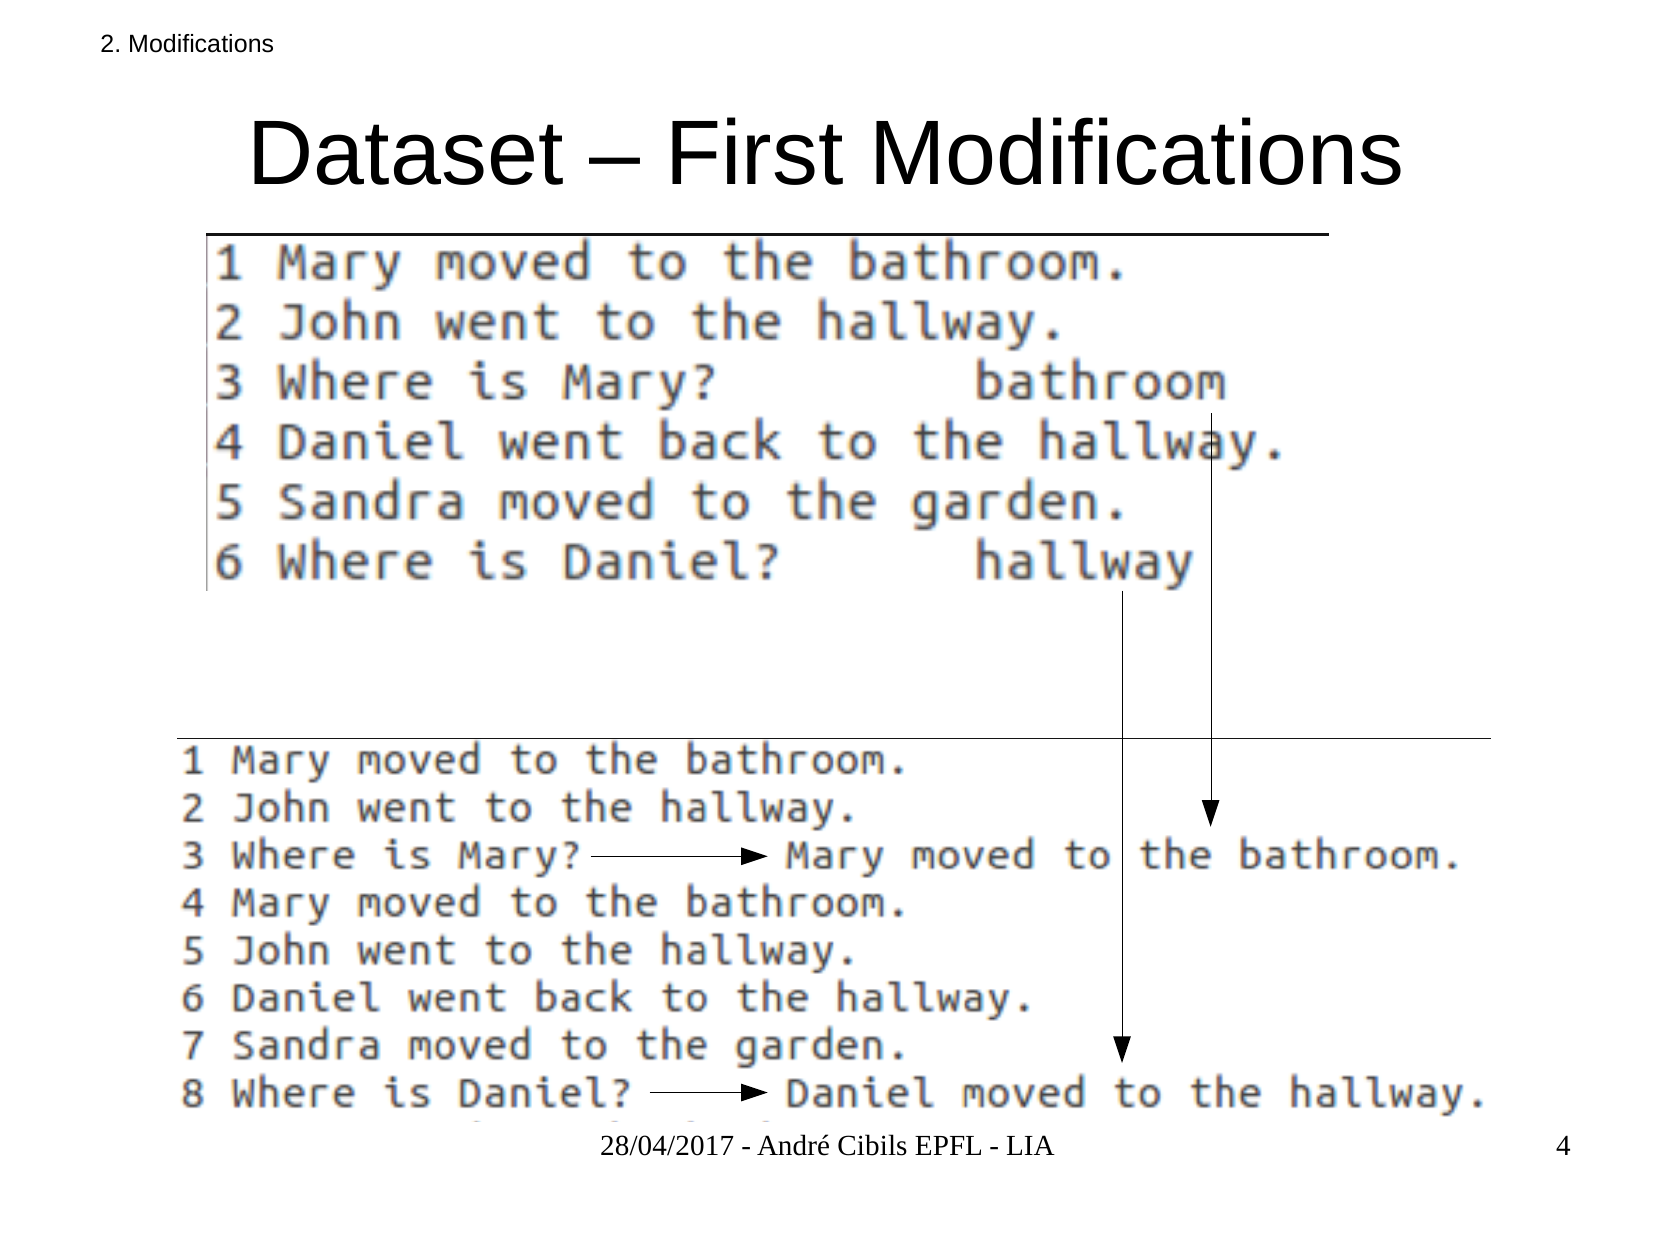

2. Modifications
# Dataset – First Modifications
28/04/2017 - André Cibils EPFL - LIA
4